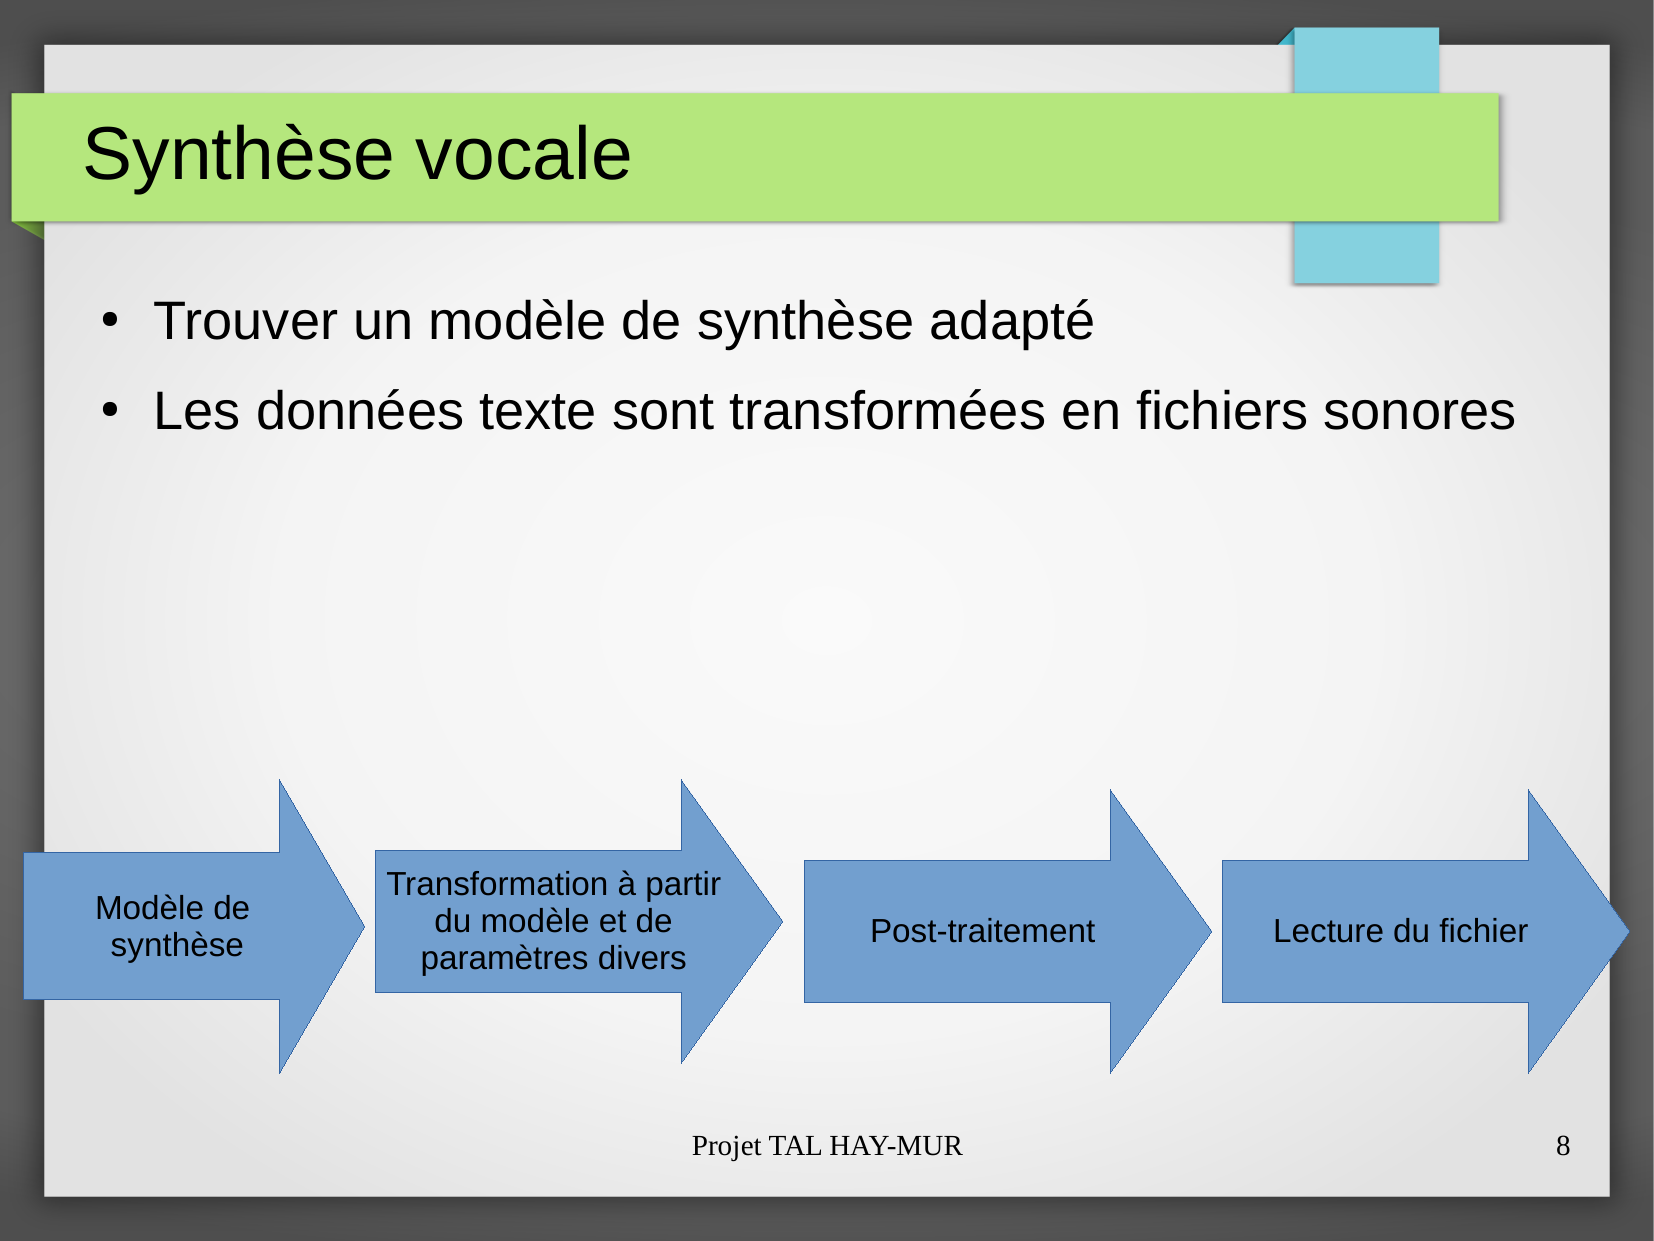

# Synthèse vocale
Trouver un modèle de synthèse adapté
Les données texte sont transformées en fichiers sonores
Modèle de
 synthèse
Transformation à partir
du modèle et de
paramètres divers
Post-traitement
Lecture du fichier
Projet TAL HAY-MUR
8